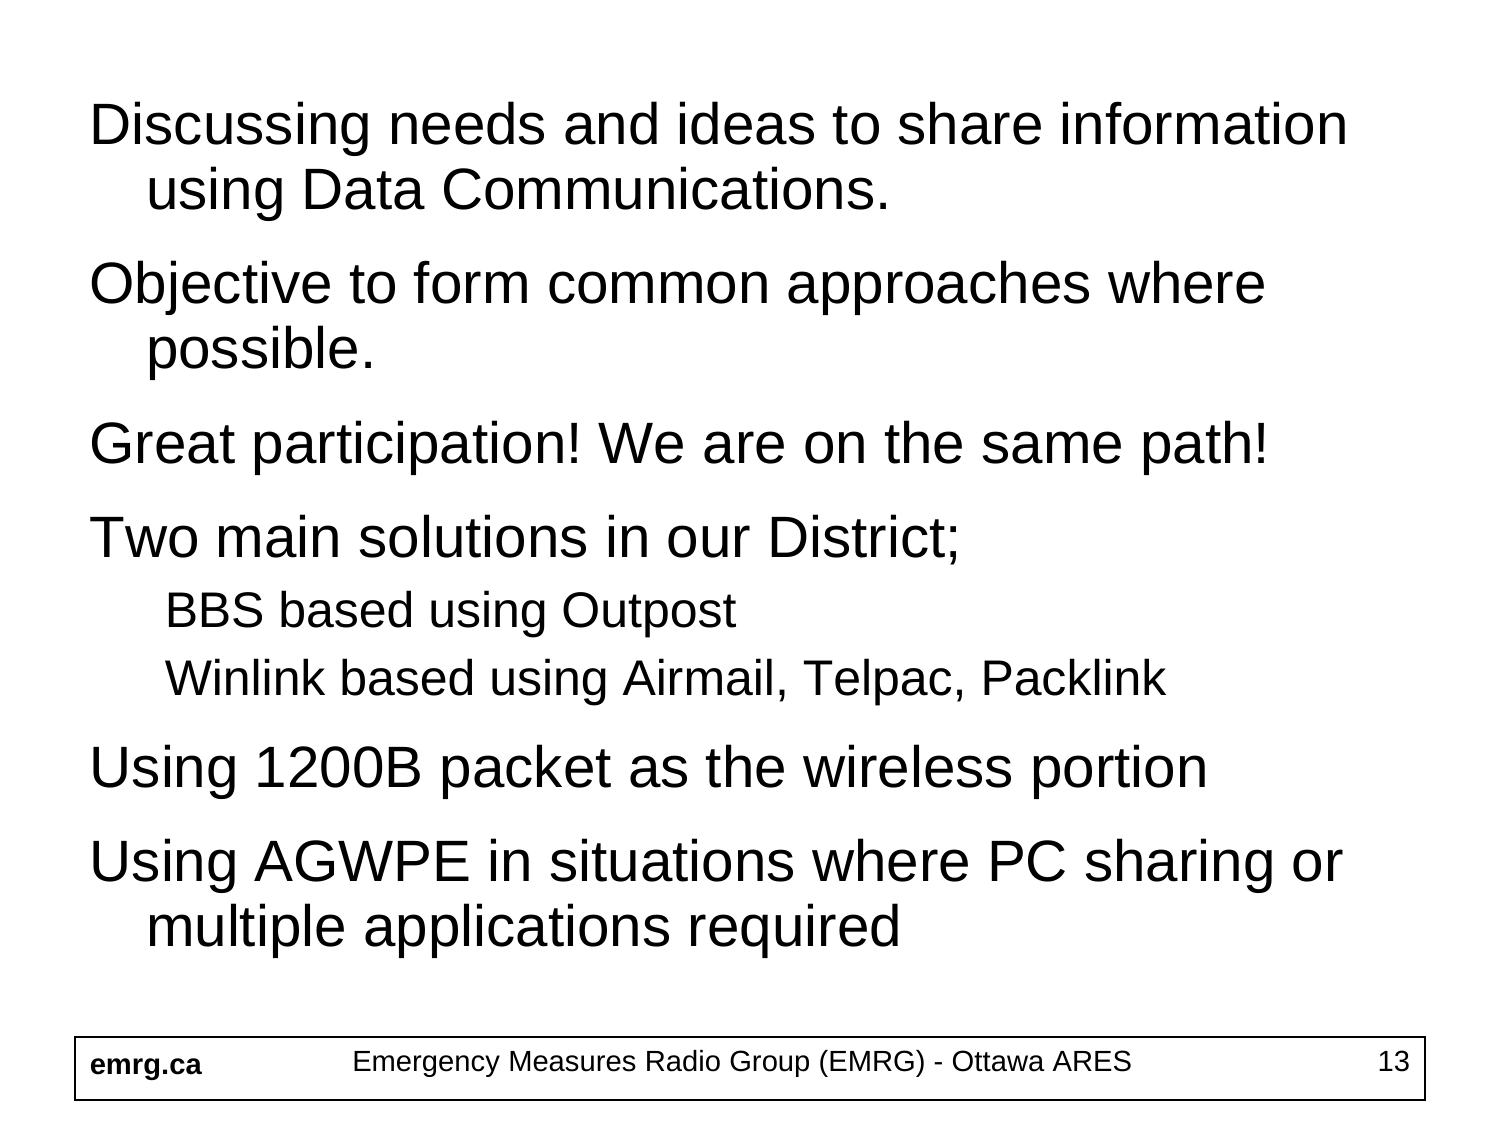

# Discussing needs and ideas to share information using Data Communications.
Objective to form common approaches where possible.
Great participation! We are on the same path!
Two main solutions in our District;
BBS based using Outpost
Winlink based using Airmail, Telpac, Packlink
Using 1200B packet as the wireless portion
Using AGWPE in situations where PC sharing or multiple applications required
Emergency Measures Radio Group (EMRG) - Ottawa ARES
13